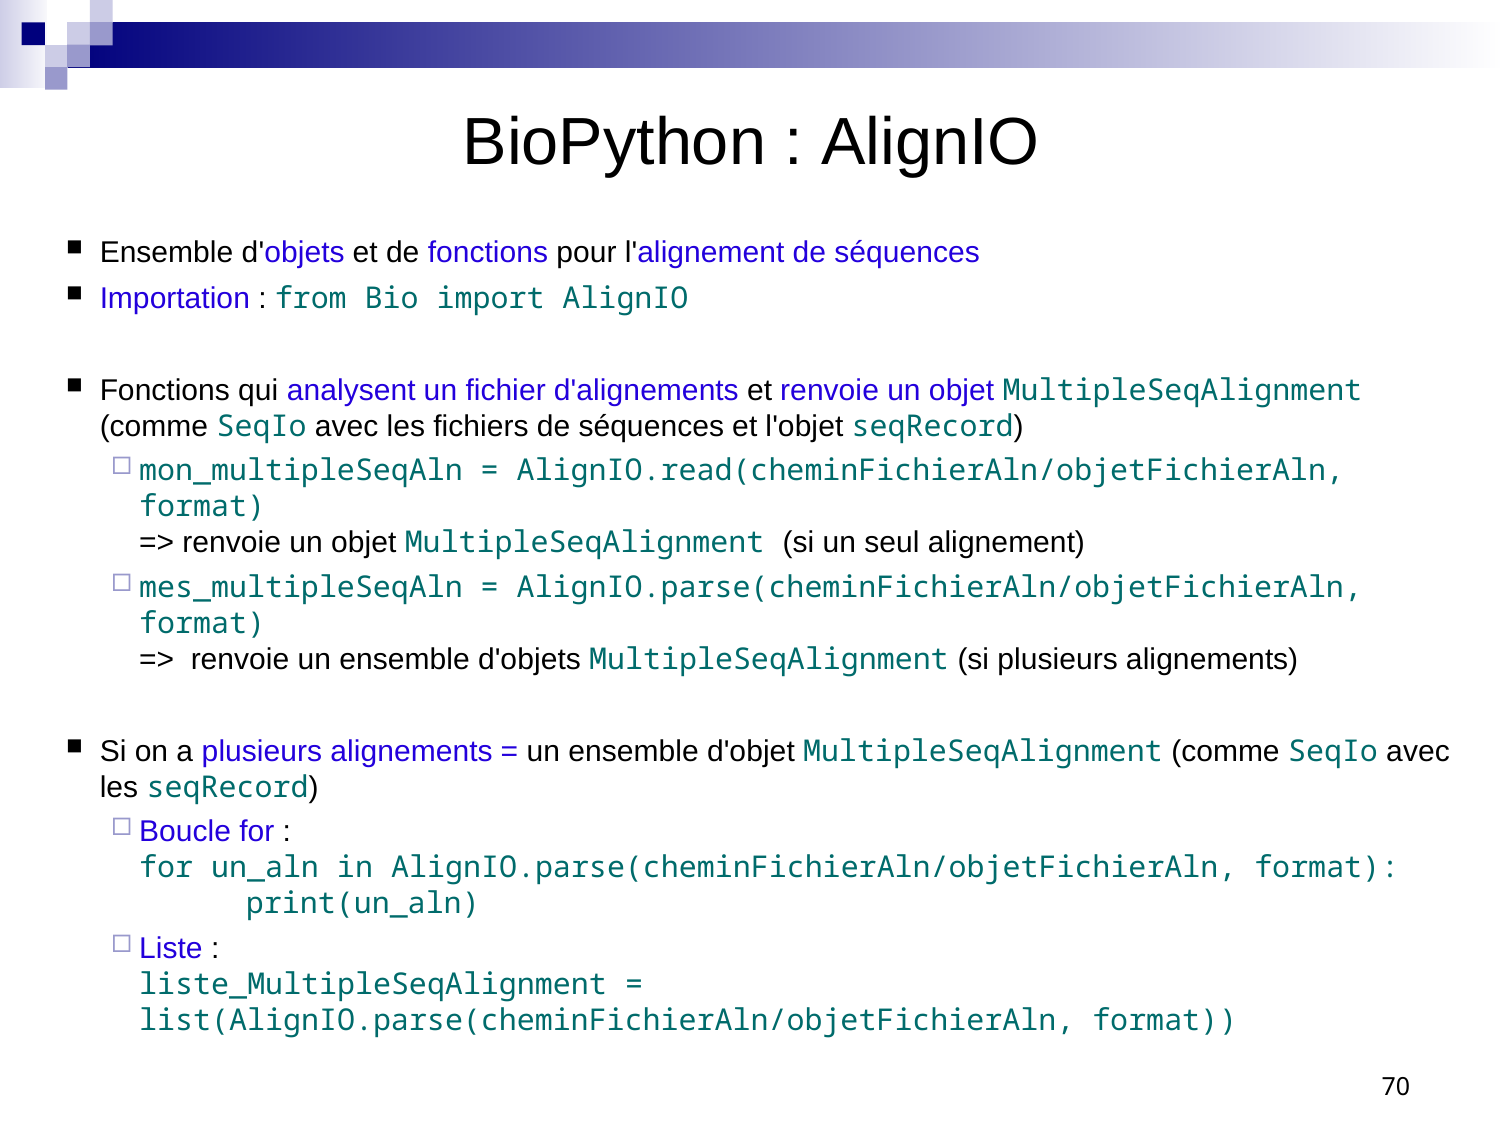

# BioPython : AlignIO
Ensemble d'objets et de fonctions pour l'alignement de séquences
Importation : from Bio import AlignIO
Fonctions qui analysent un fichier d'alignements et renvoie un objet MultipleSeqAlignment (comme SeqIo avec les fichiers de séquences et l'objet seqRecord)
mon_multipleSeqAln = AlignIO.read(cheminFichierAln/objetFichierAln, format)
=> renvoie un objet MultipleSeqAlignment (si un seul alignement)
mes_multipleSeqAln = AlignIO.parse(cheminFichierAln/objetFichierAln, format)
=> renvoie un ensemble d'objets MultipleSeqAlignment (si plusieurs alignements)
Si on a plusieurs alignements = un ensemble d'objet MultipleSeqAlignment (comme SeqIo avec les seqRecord)
Boucle for :
for un_aln in AlignIO.parse(cheminFichierAln/objetFichierAln, format):
				 print(un_aln)
Liste :
liste_MultipleSeqAlignment = list(AlignIO.parse(cheminFichierAln/objetFichierAln, format))
70